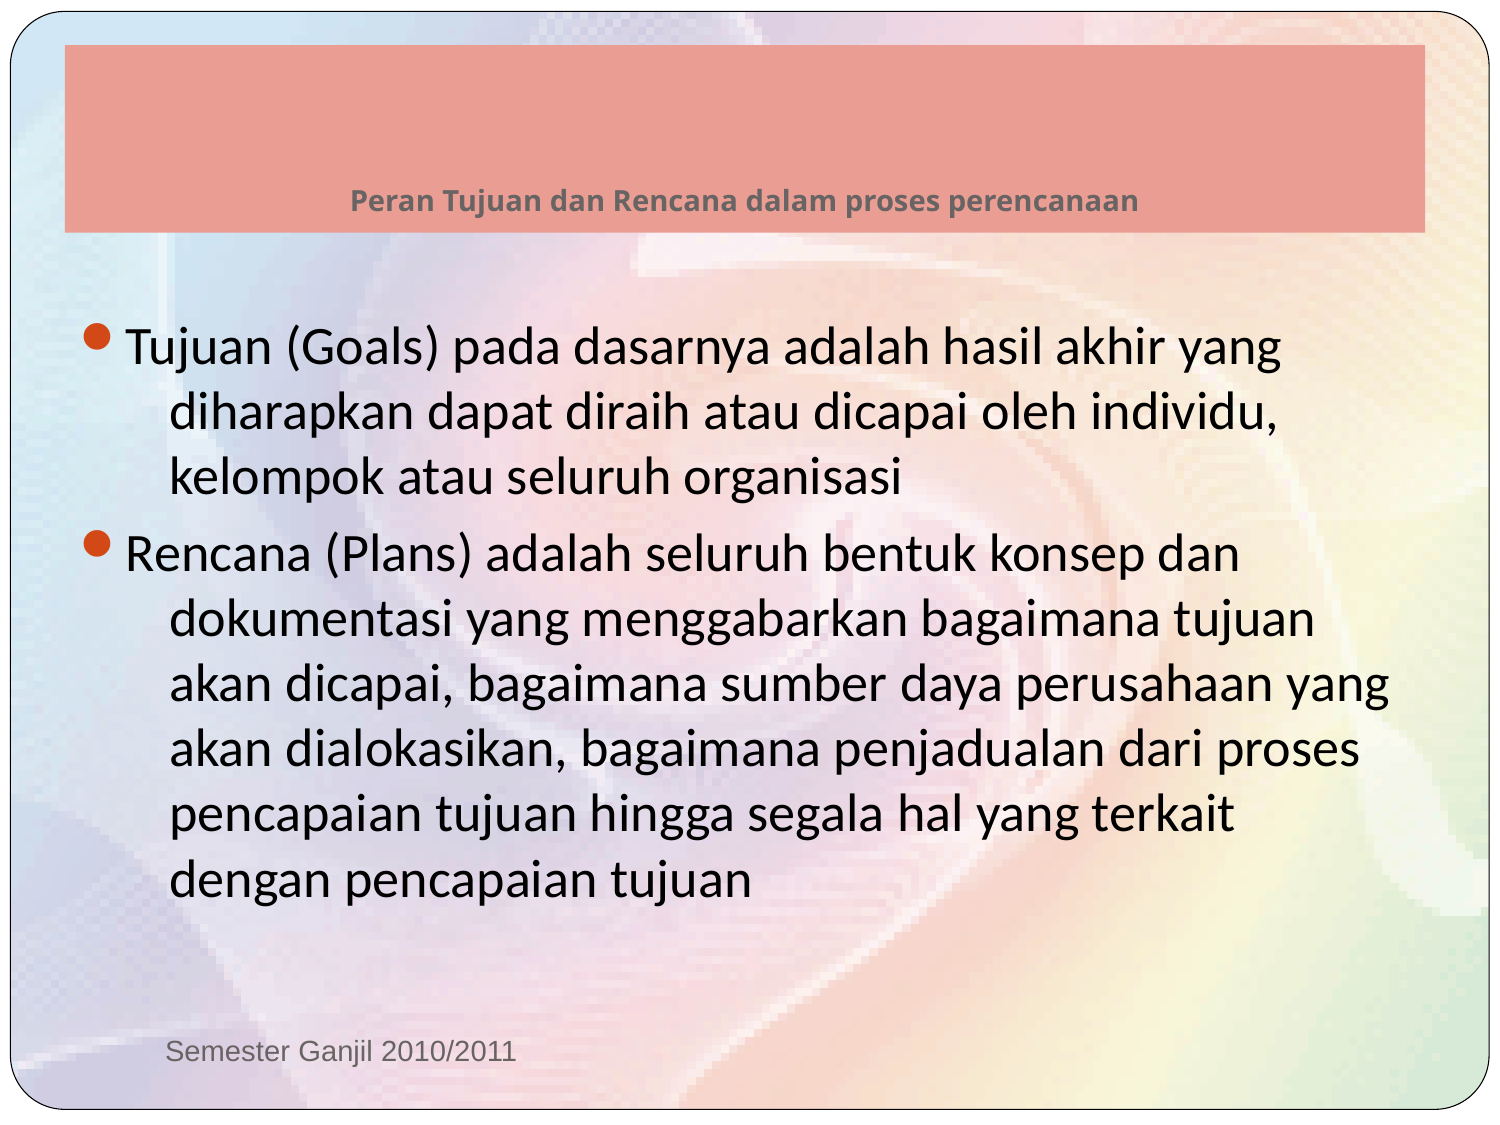

# Peran Tujuan dan Rencana dalam proses perencanaan
Tujuan (Goals) pada dasarnya adalah hasil akhir yang diharapkan dapat diraih atau dicapai oleh individu, kelompok atau seluruh organisasi
Rencana (Plans) adalah seluruh bentuk konsep dan dokumentasi yang menggabarkan bagaimana tujuan akan dicapai, bagaimana sumber daya perusahaan yang akan dialokasikan, bagaimana penjadualan dari proses pencapaian tujuan hingga segala hal yang terkait dengan pencapaian tujuan
Semester Ganjil 2010/2011